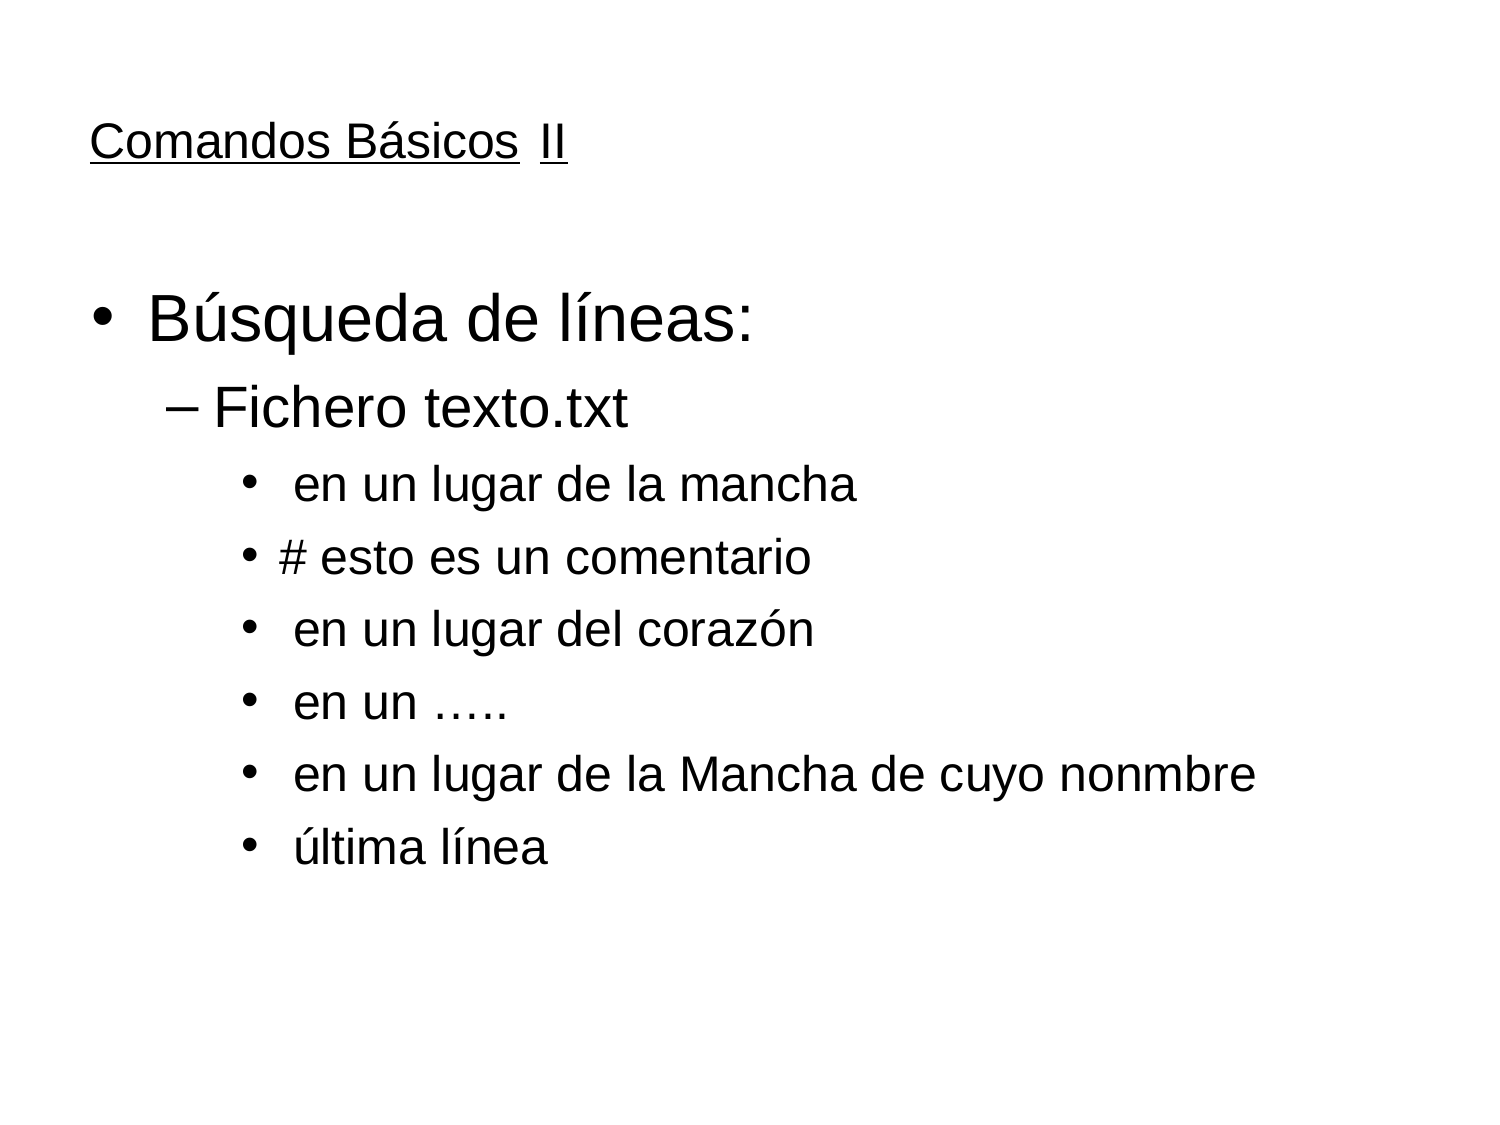

# Comandos Básicos	II
Búsqueda de líneas:
Fichero texto.txt
 en un lugar de la mancha
# esto es un comentario
 en un lugar del corazón
 en un …..
 en un lugar de la Mancha de cuyo nonmbre
 última línea